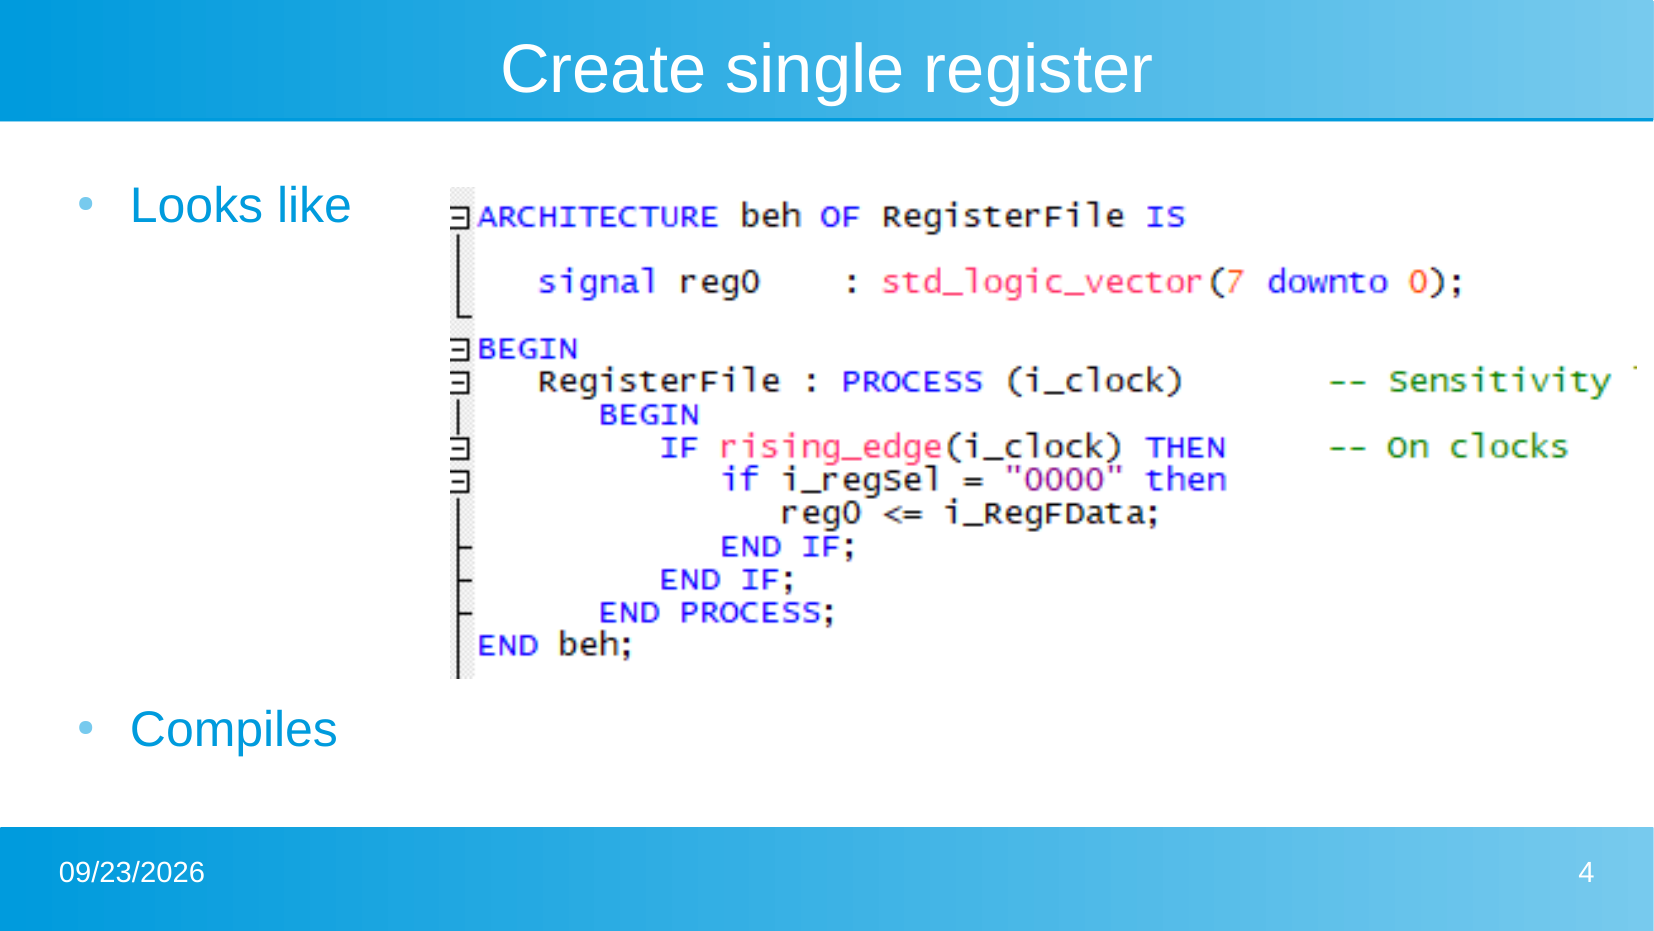

# Create single register
Looks like
Compiles
4